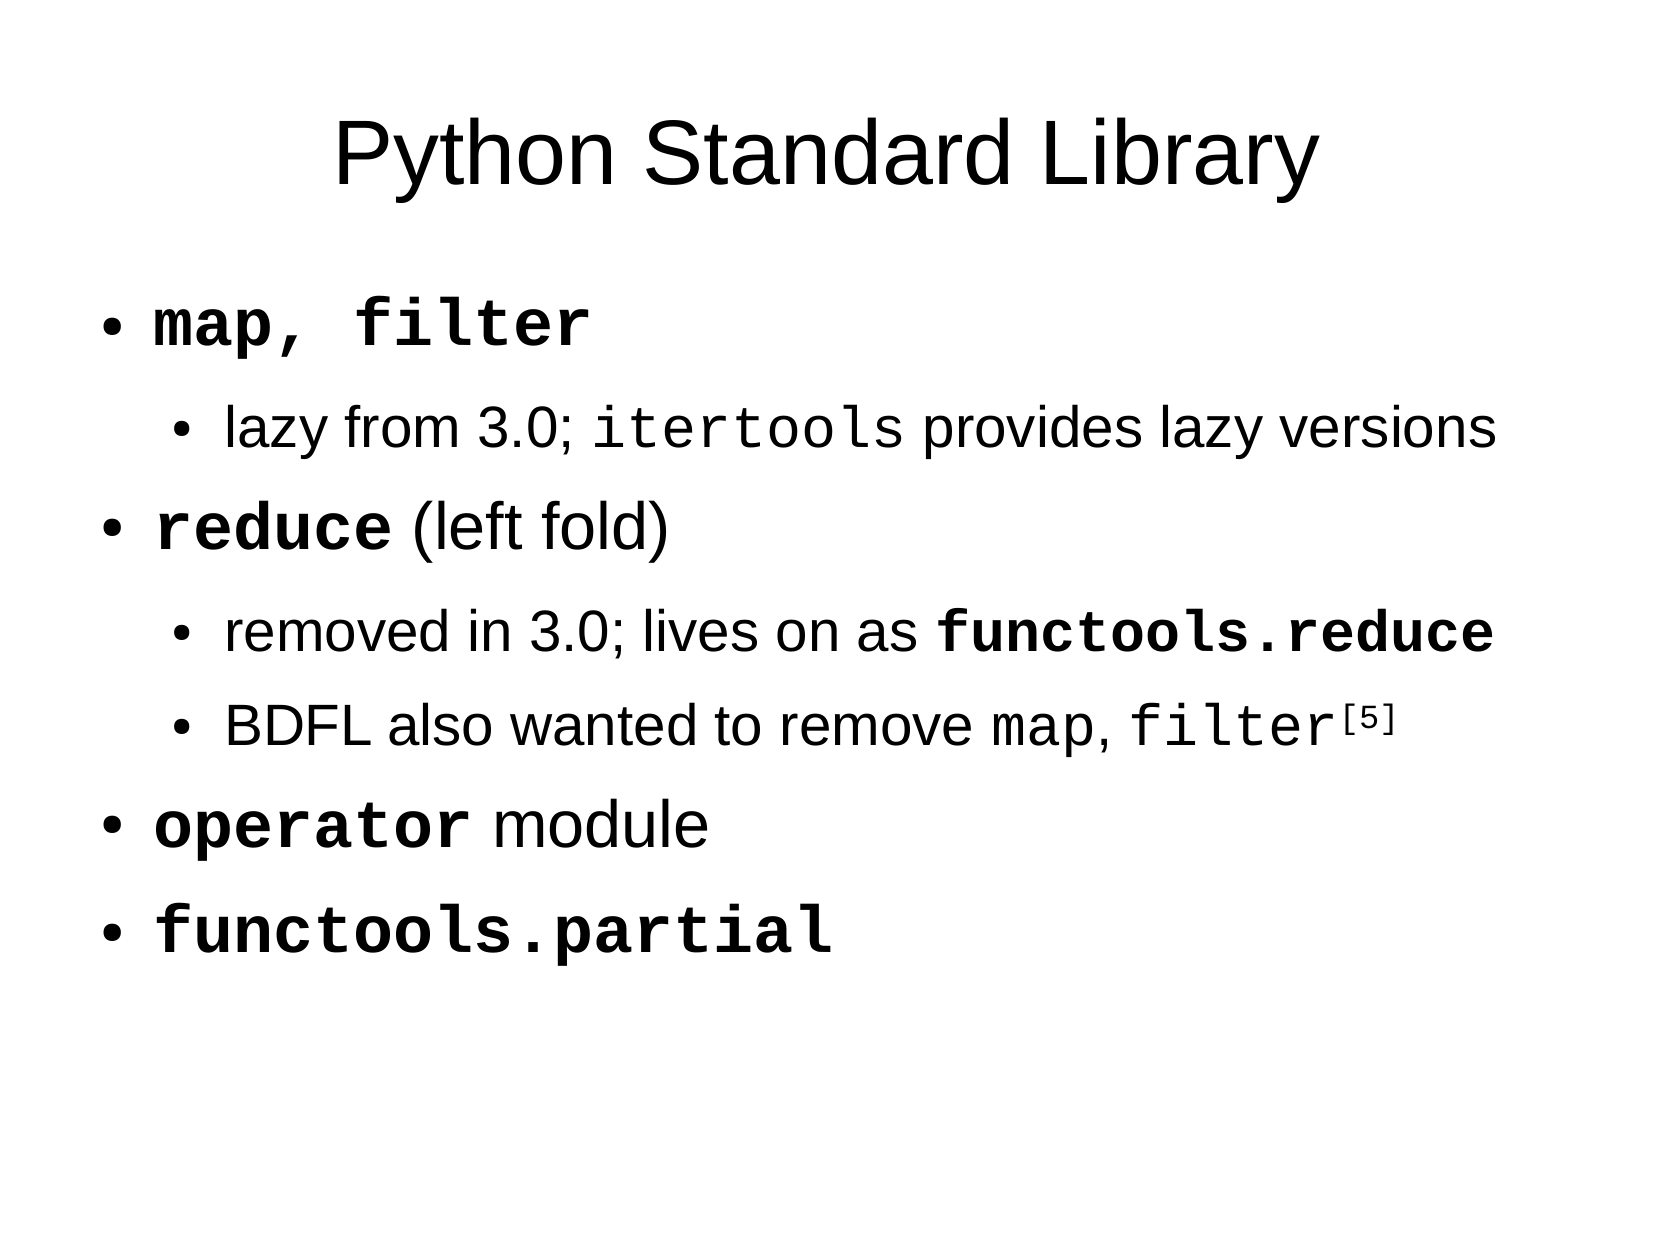

# Python Standard Library
map, filter
lazy from 3.0; itertools provides lazy versions
reduce (left fold)
removed in 3.0; lives on as functools.reduce
BDFL also wanted to remove map, filter[5]
operator module
functools.partial